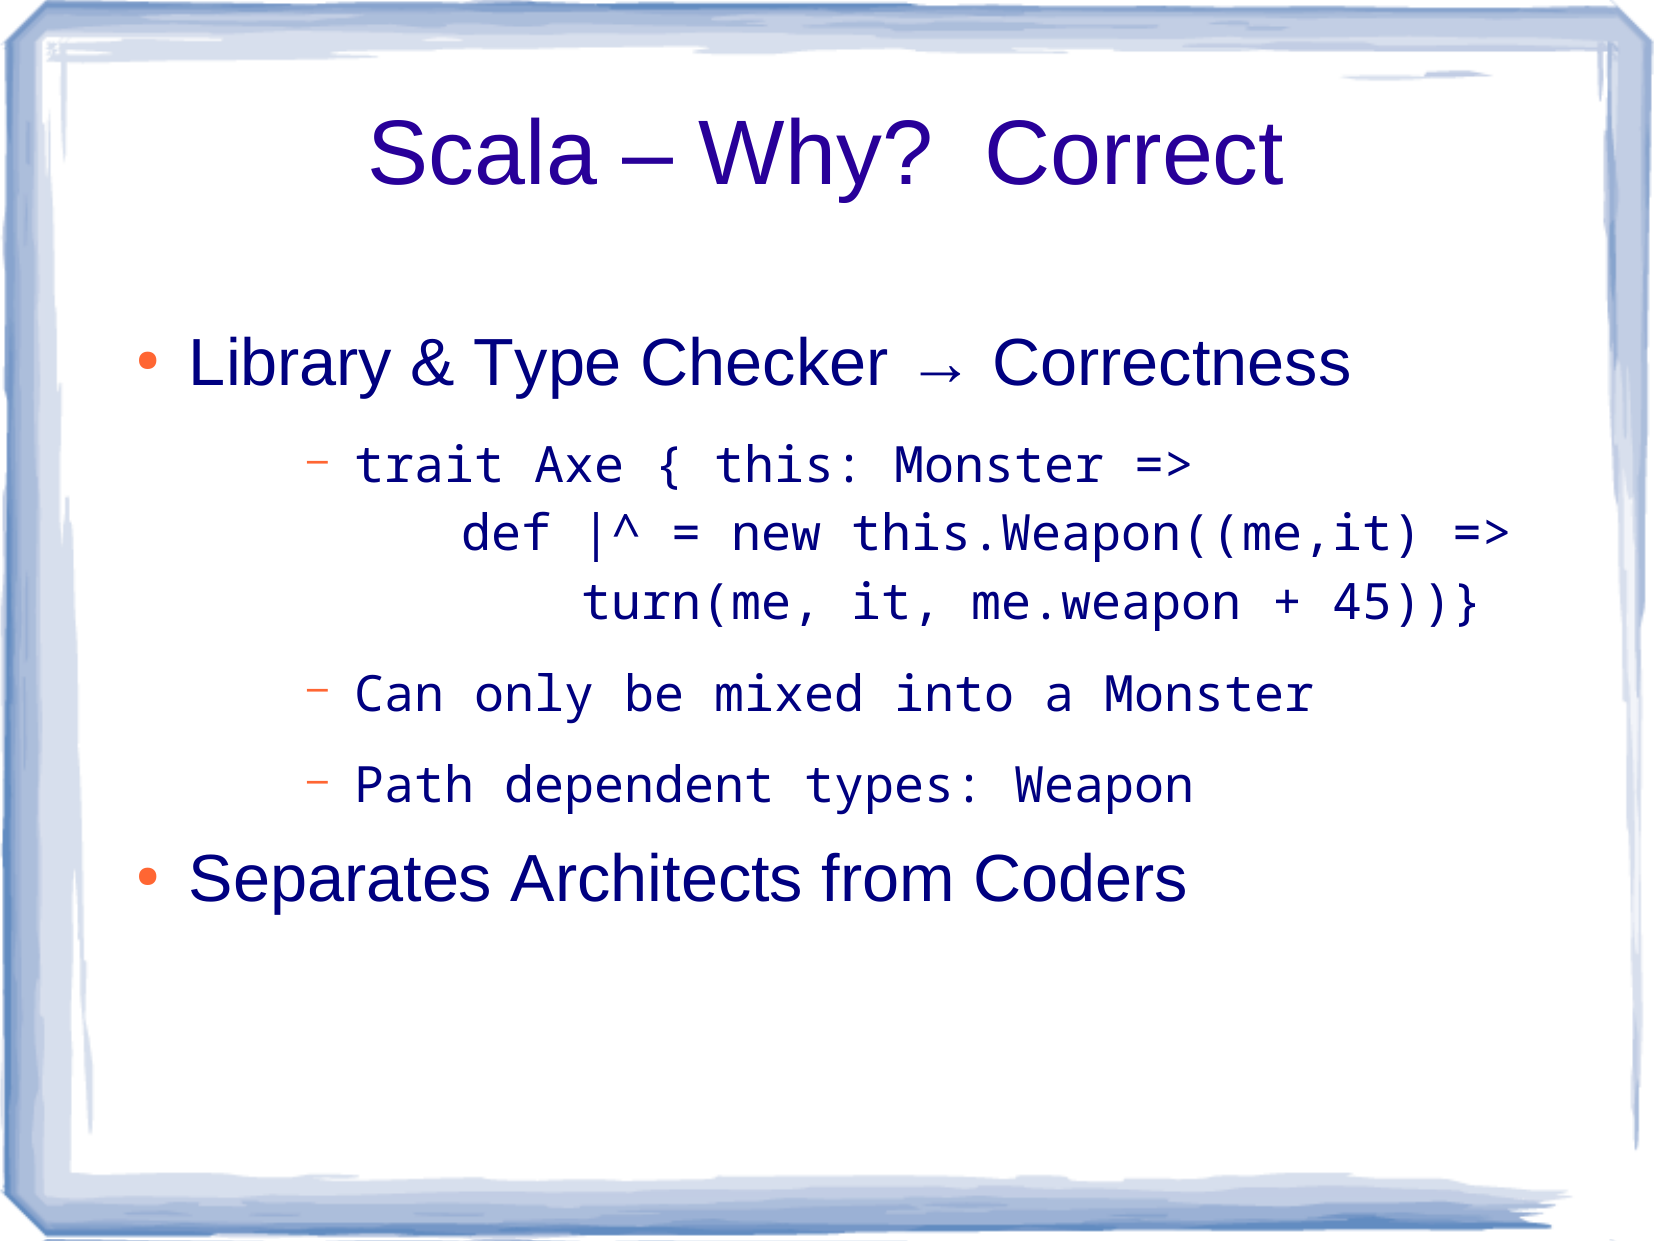

# Scala – Why? Correct
Library & Type Checker → Correctness
trait Axe { this: Monster =>
 def |^ = new this.Weapon((me,it) =>
 turn(me, it, me.weapon + 45))}
Can only be mixed into a Monster
Path dependent types: Weapon
Separates Architects from Coders